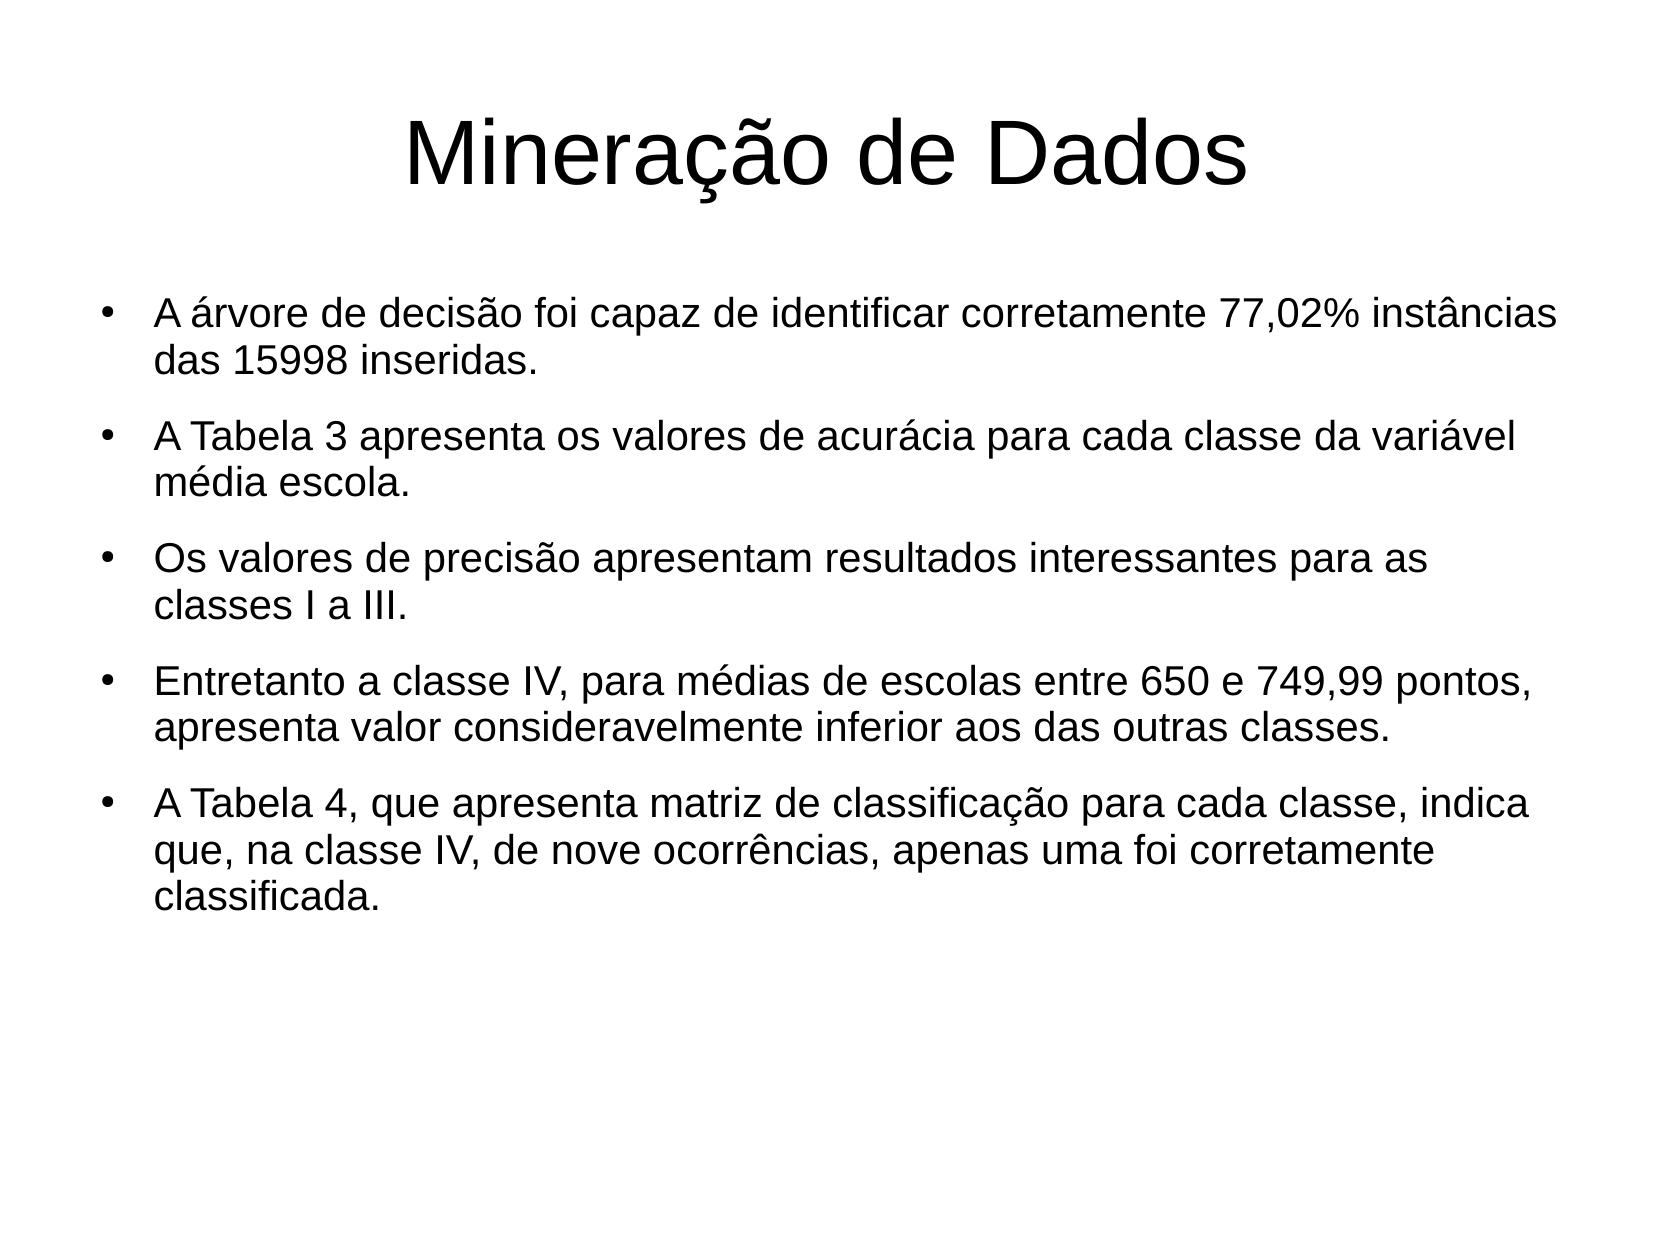

# Mineração de Dados
A árvore de decisão foi capaz de identificar corretamente 77,02% instâncias das 15998 inseridas.
A Tabela 3 apresenta os valores de acurácia para cada classe da variável média escola.
Os valores de precisão apresentam resultados interessantes para as classes I a III.
Entretanto a classe IV, para médias de escolas entre 650 e 749,99 pontos, apresenta valor consideravelmente inferior aos das outras classes.
A Tabela 4, que apresenta matriz de classificação para cada classe, indica que, na classe IV, de nove ocorrências, apenas uma foi corretamente classificada.